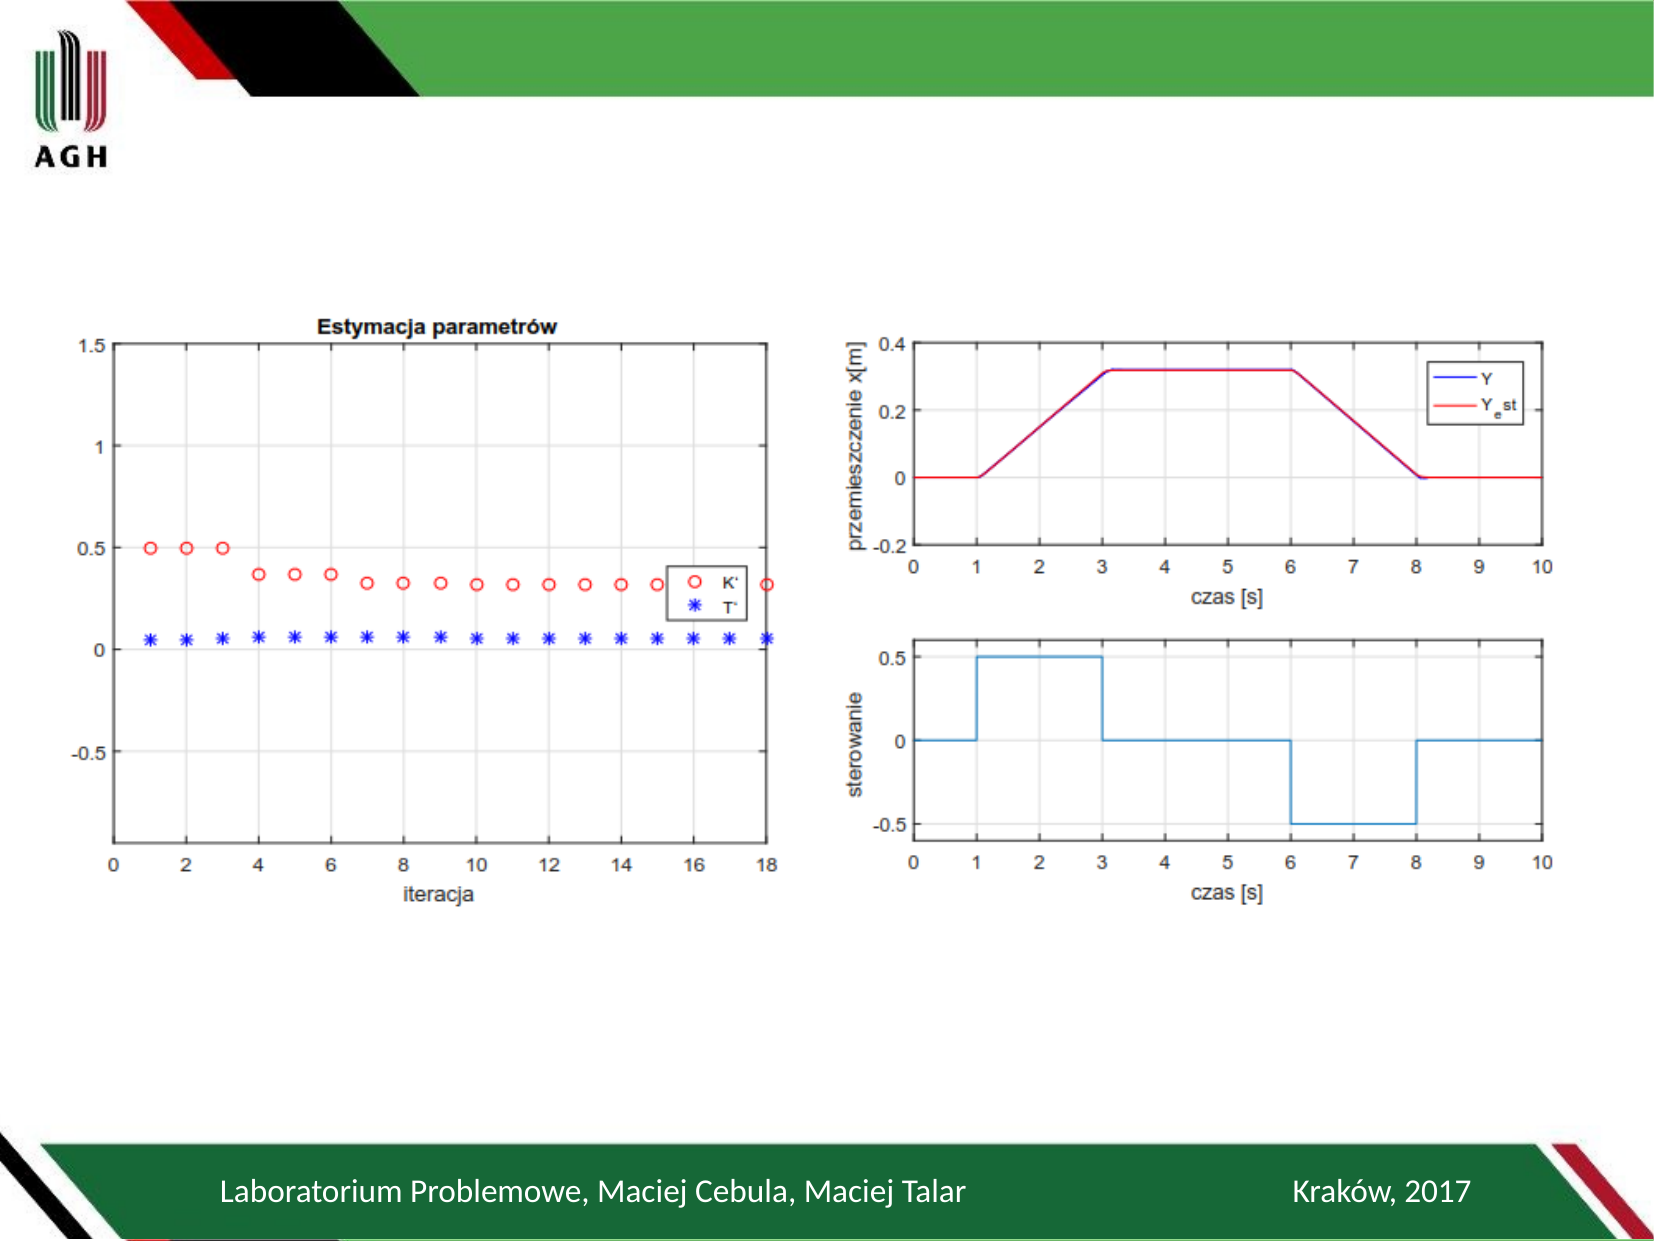

Laboratorium Problemowe, Maciej Cebula, Maciej Talar
Kraków, 2017